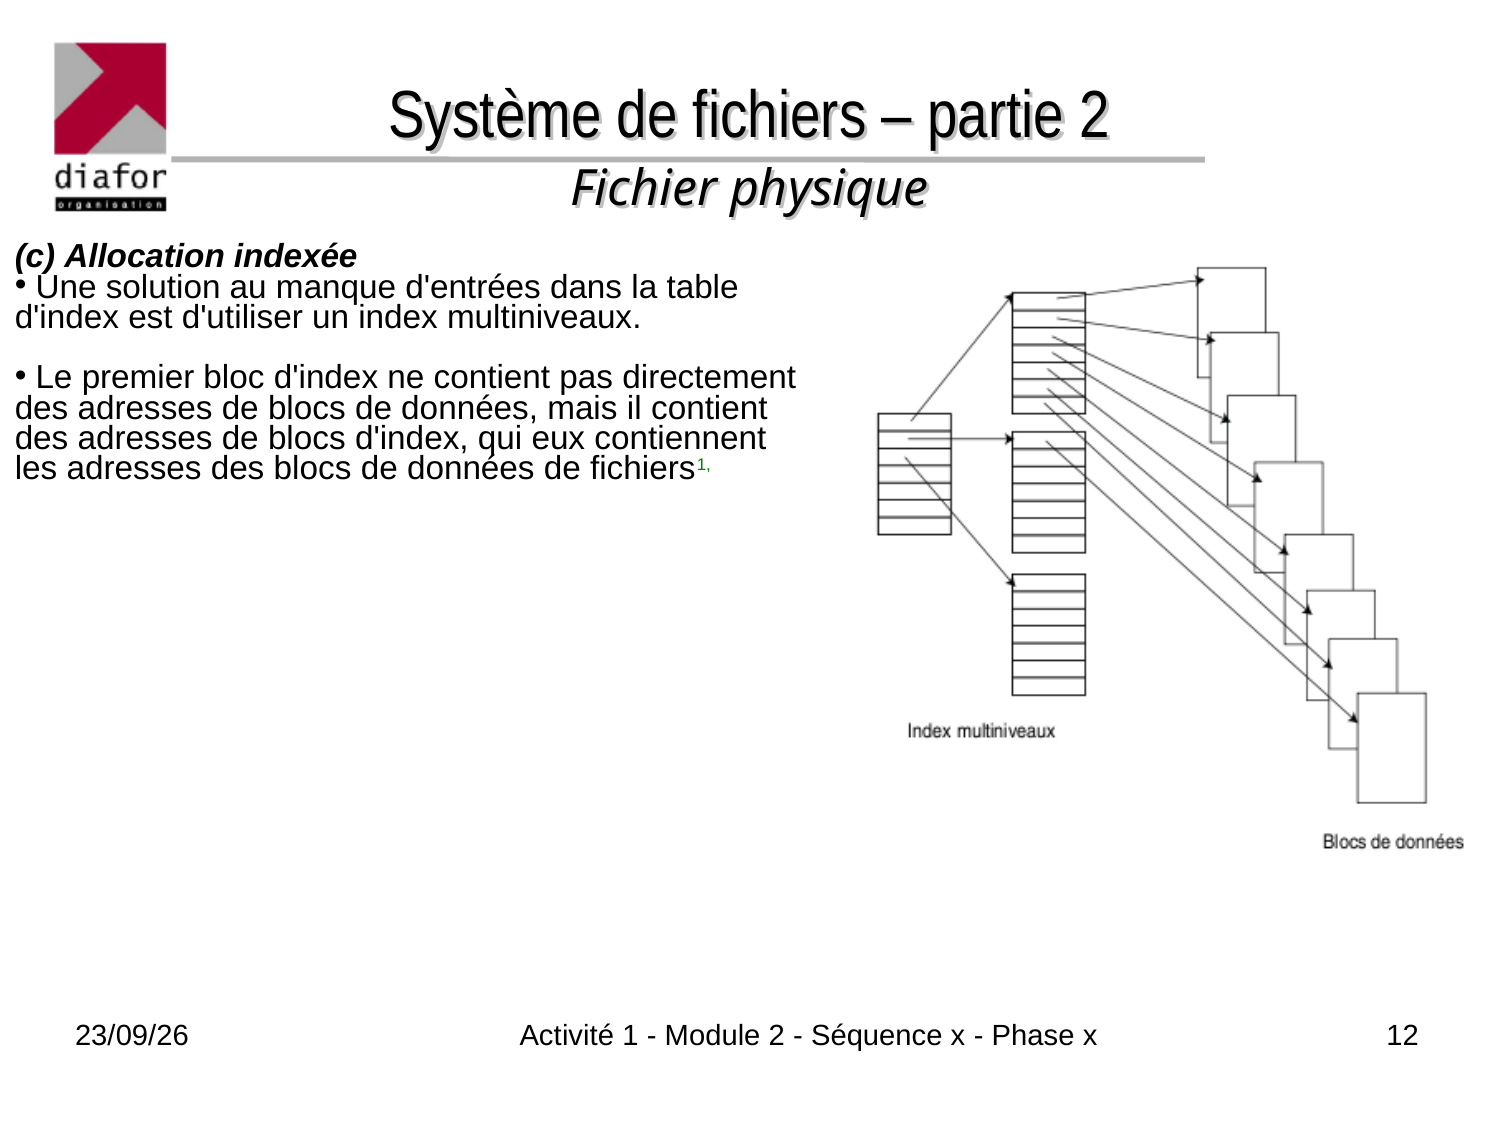

# Système de fichiers – partie 2 Fichier physique
(c) Allocation indexée
 Une solution au manque d'entrées dans la table
d'index est d'utiliser un index multiniveaux.
 Le premier bloc d'index ne contient pas directement
des adresses de blocs de données, mais il contient
des adresses de blocs d'index, qui eux contiennent
les adresses des blocs de données de fichiers1,
Activité 1 - Module 2 - Séquence x - Phase x
12